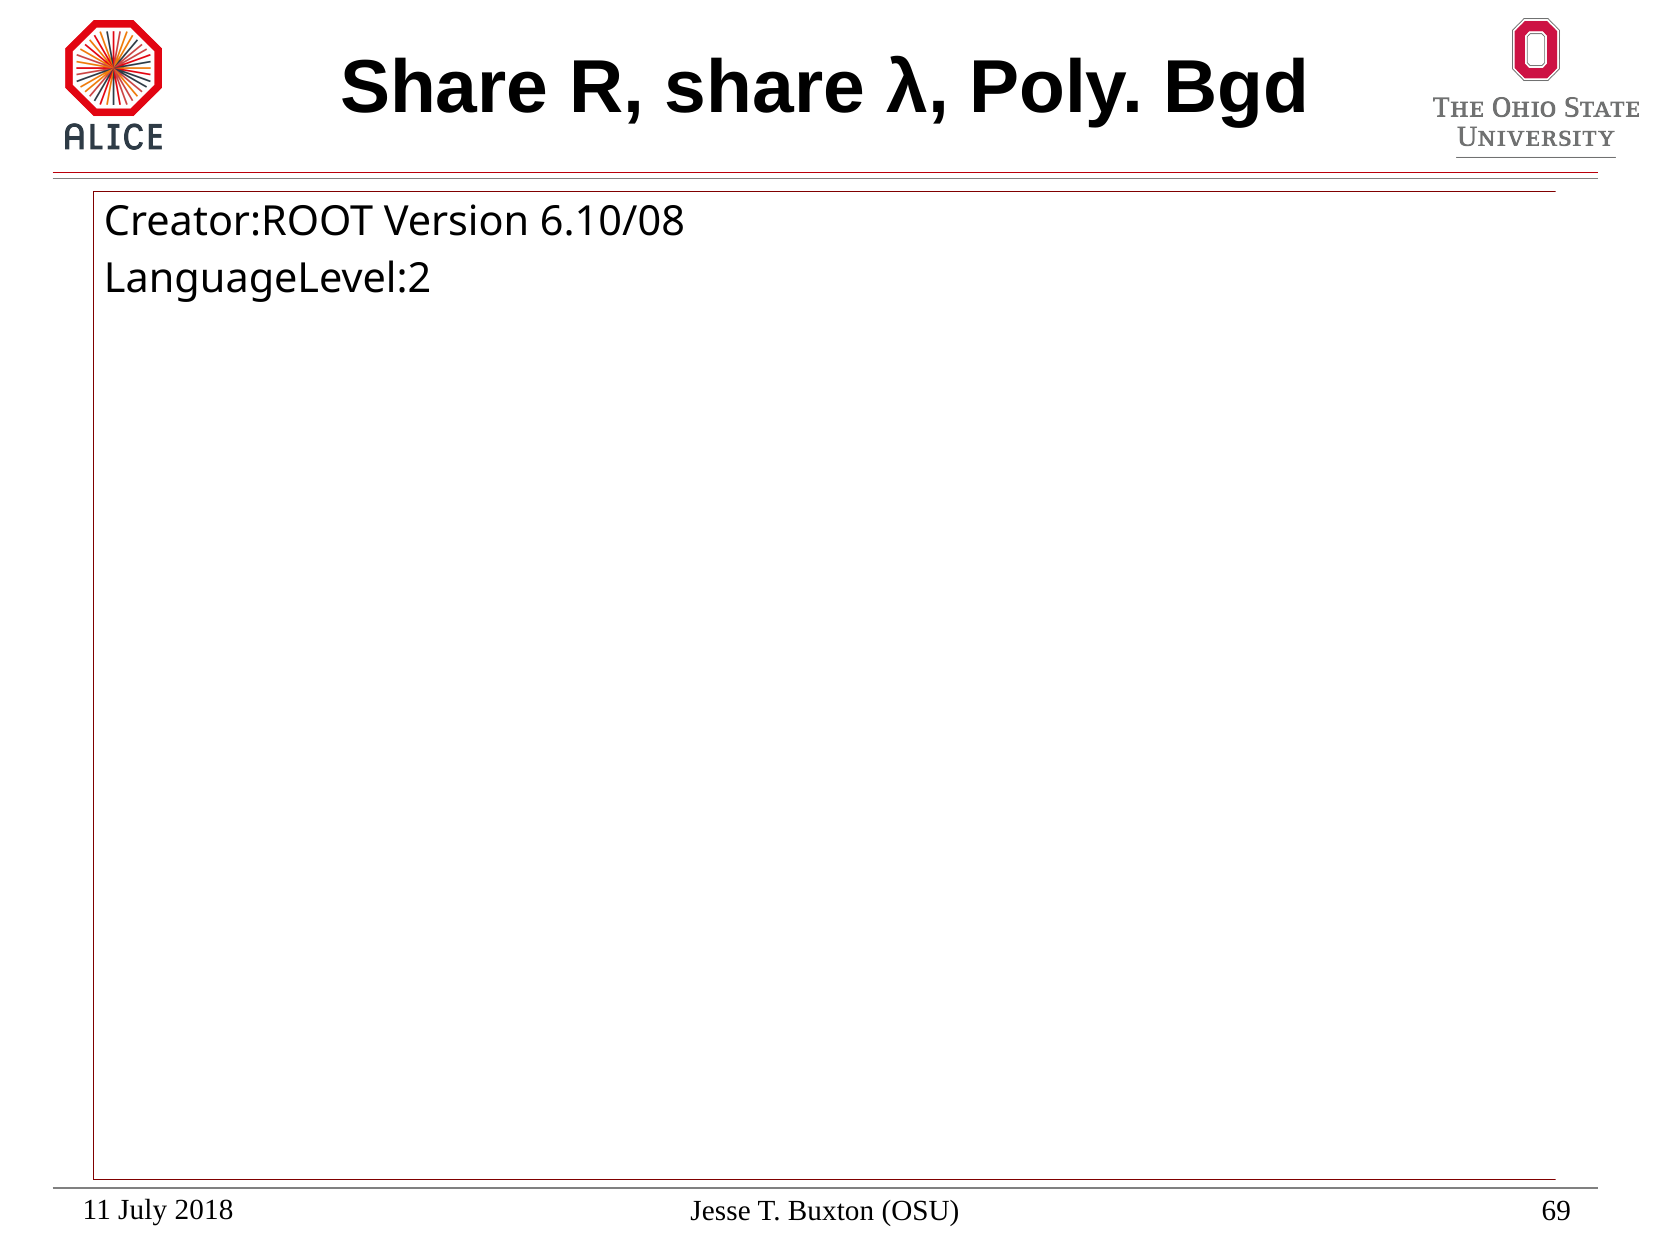

# Share R, share λ, Poly. Bgd
11 July 2018
Jesse T. Buxton (OSU)
69